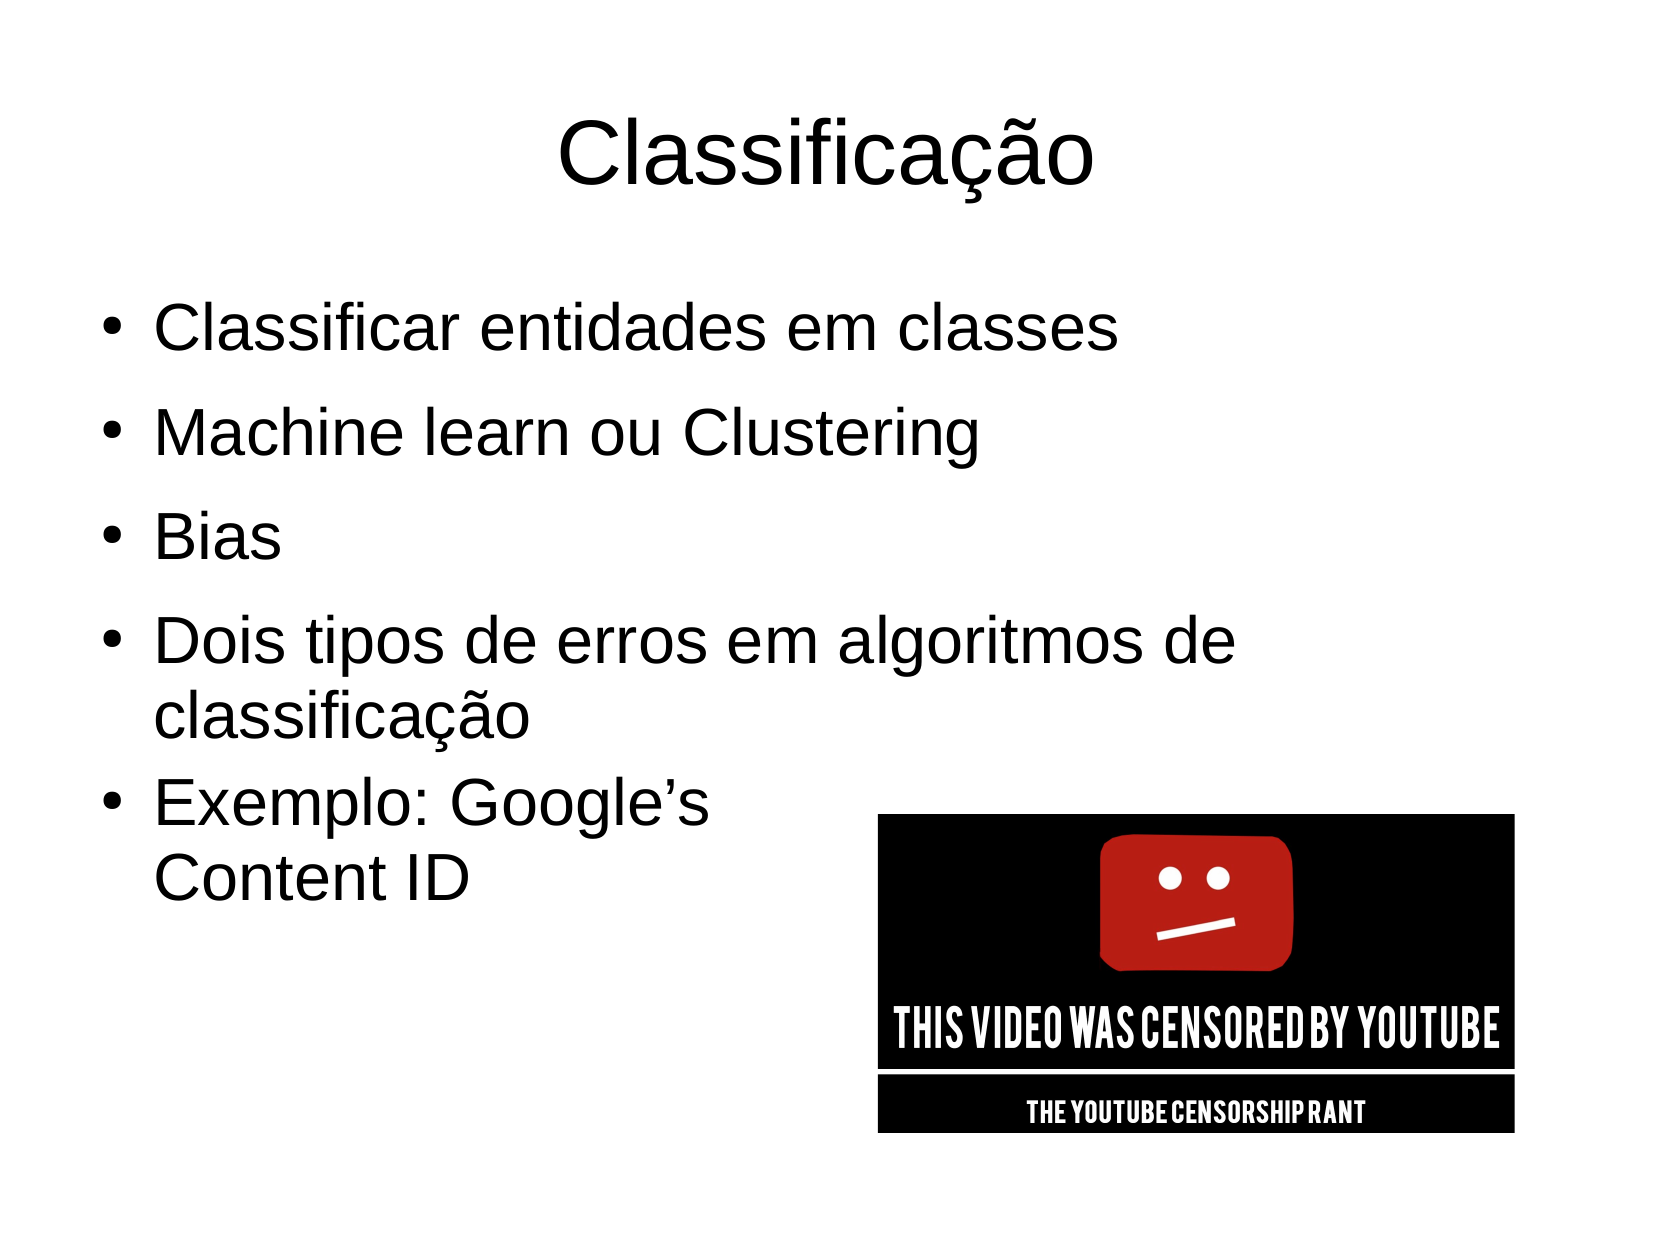

# Classificação
Classificar entidades em classes
Machine learn ou Clustering
Bias
Dois tipos de erros em algoritmos de classificação
Exemplo: Google’s Content ID